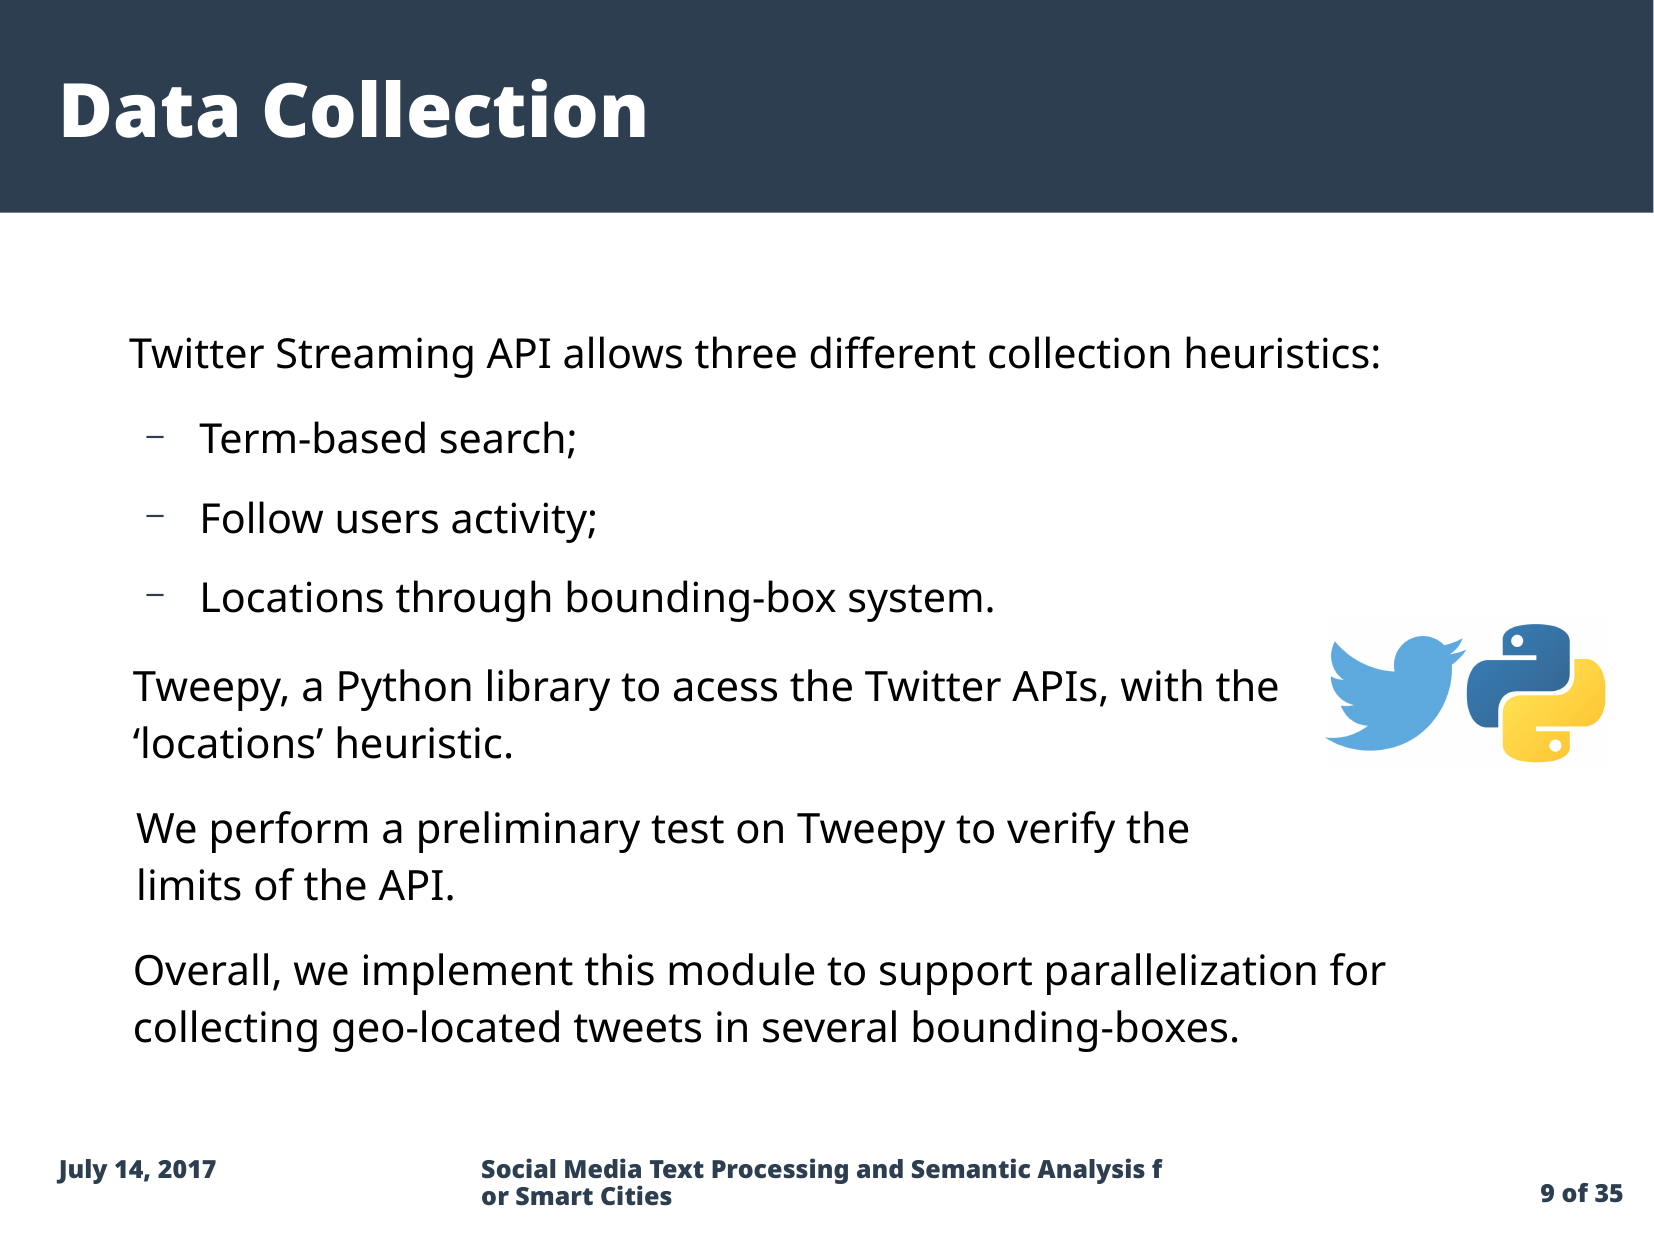

# Data Collection
Twitter Streaming API allows three different collection heuristics:
Term-based search;
Follow users activity;
Locations through bounding-box system.
Tweepy, a Python library to acess the Twitter APIs, with the ‘locations’ heuristic.
We perform a preliminary test on Tweepy to verify the limits of the API.
Overall, we implement this module to support parallelization for collecting geo-located tweets in several bounding-boxes.
July 14, 2017
Social Media Text Processing and Semantic Analysis for Smart Cities
9